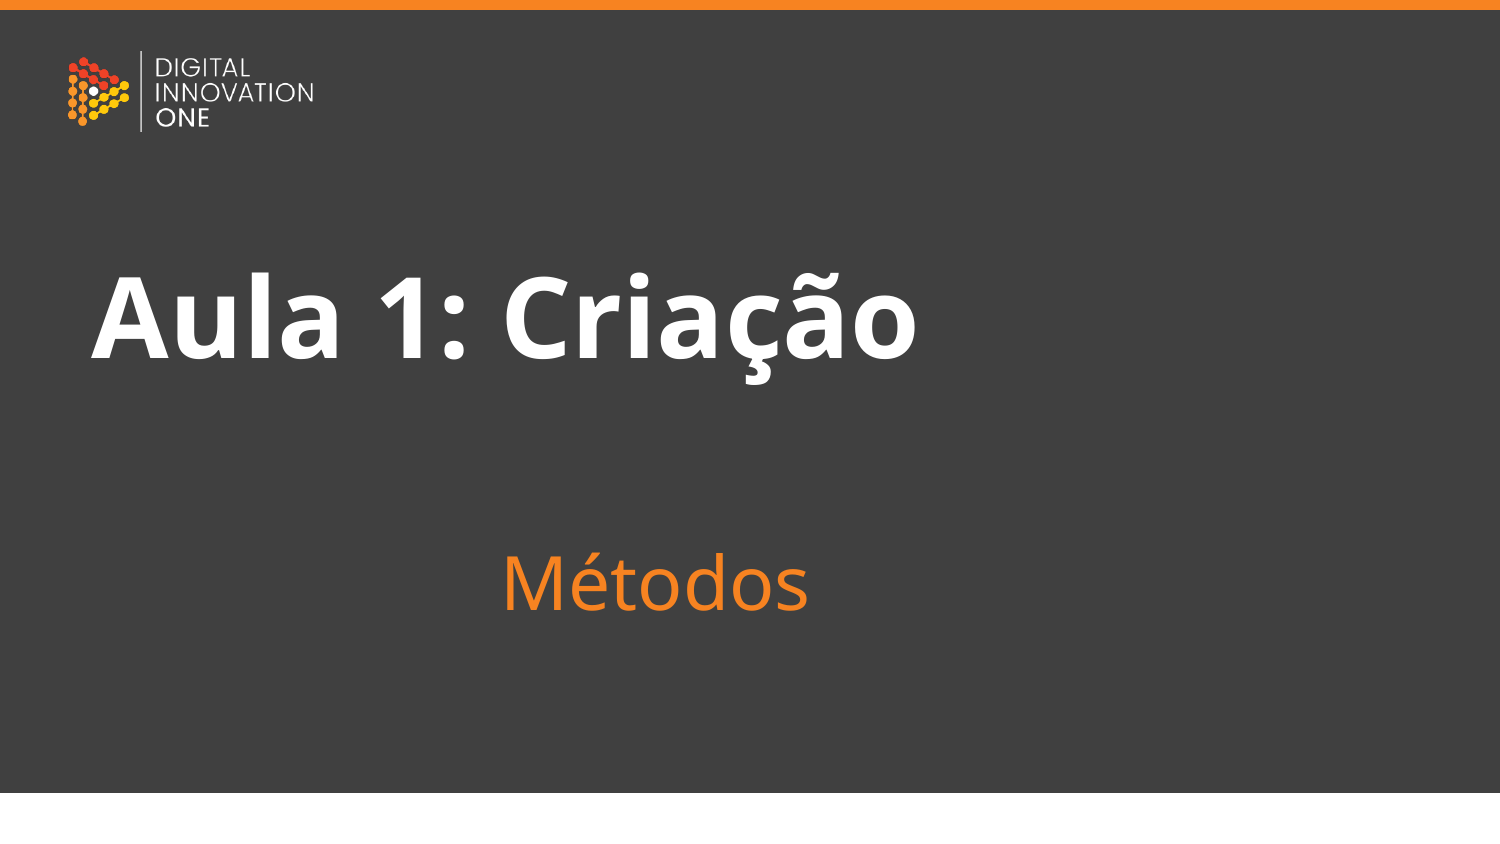

[Nome do curso]
Aula 1: Criação
[Nome da aula]
Métodos
# [Nome do palestrante] [Posição]